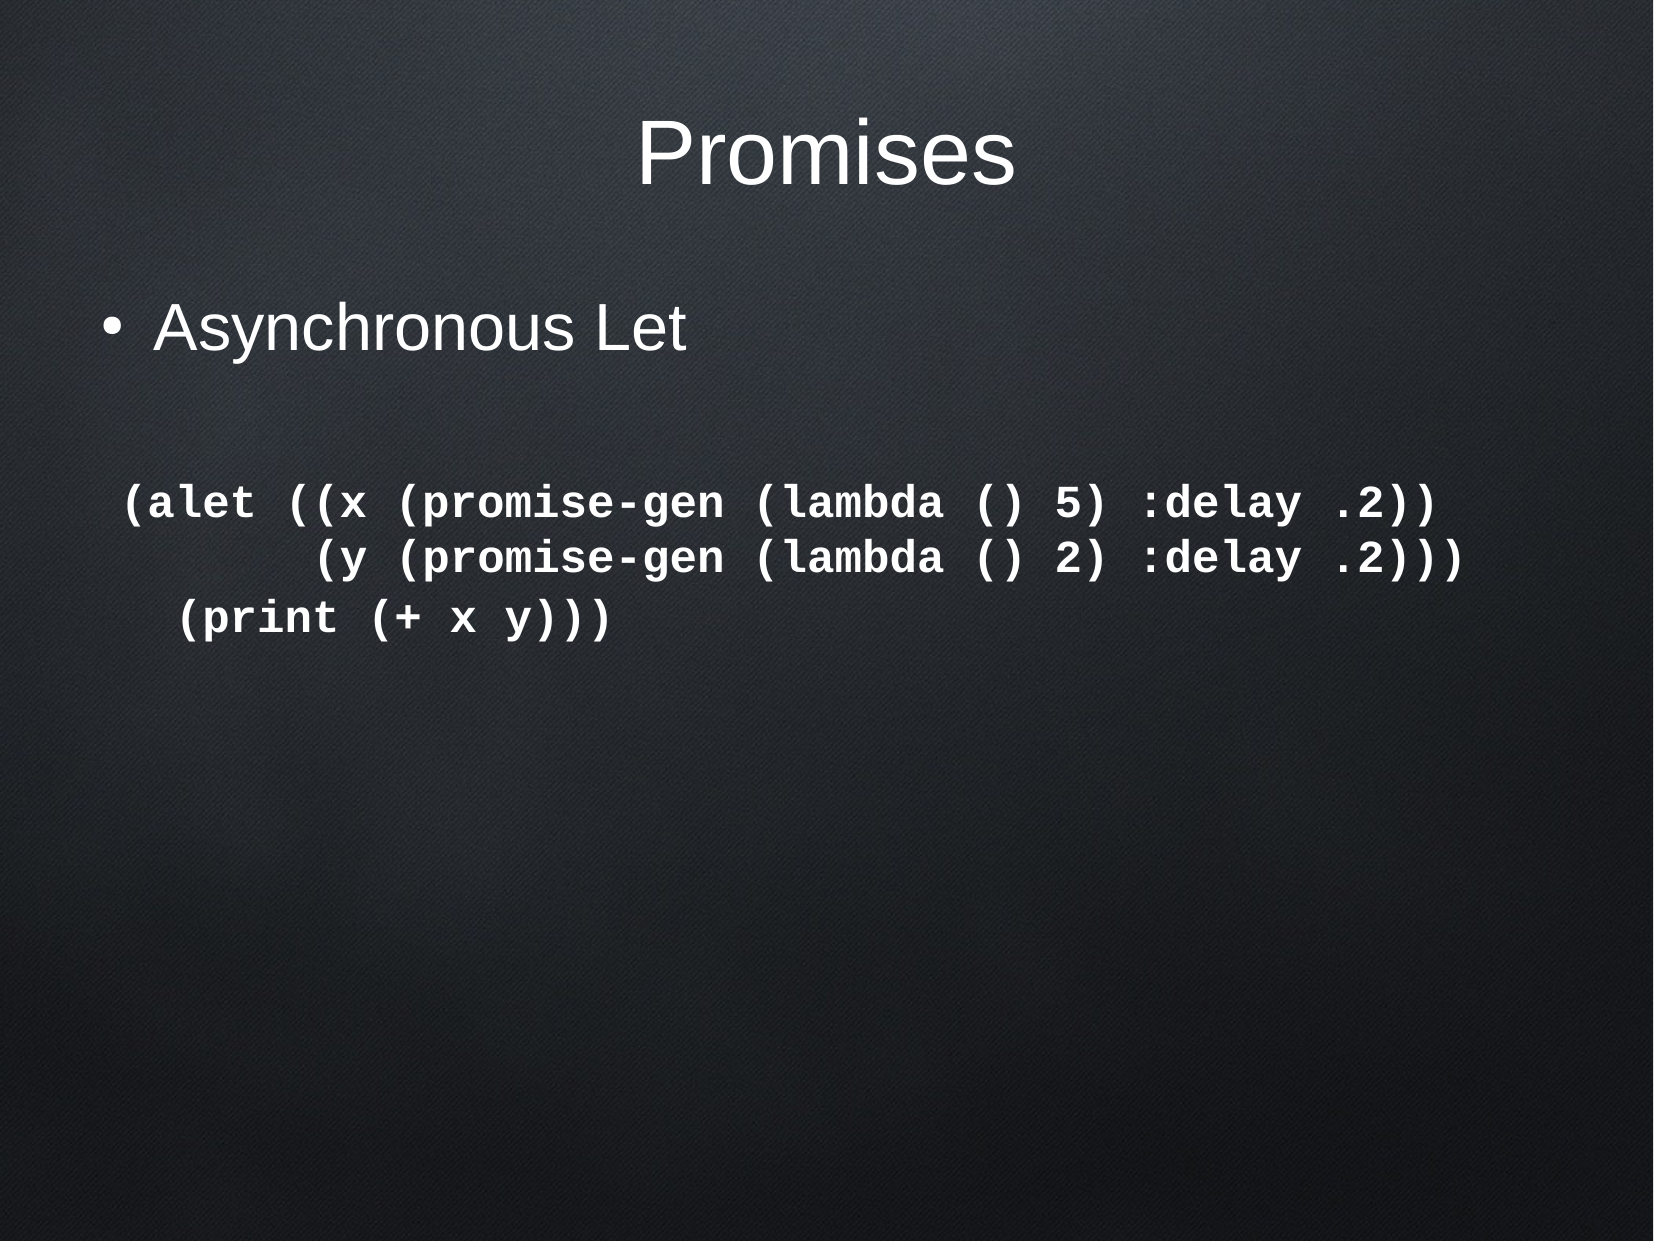

# Promises
Asynchronous Let
(alet ((x (promise-gen (lambda () 5) :delay .2))
 (y (promise-gen (lambda () 2) :delay .2)))
 (print (+ x y)))